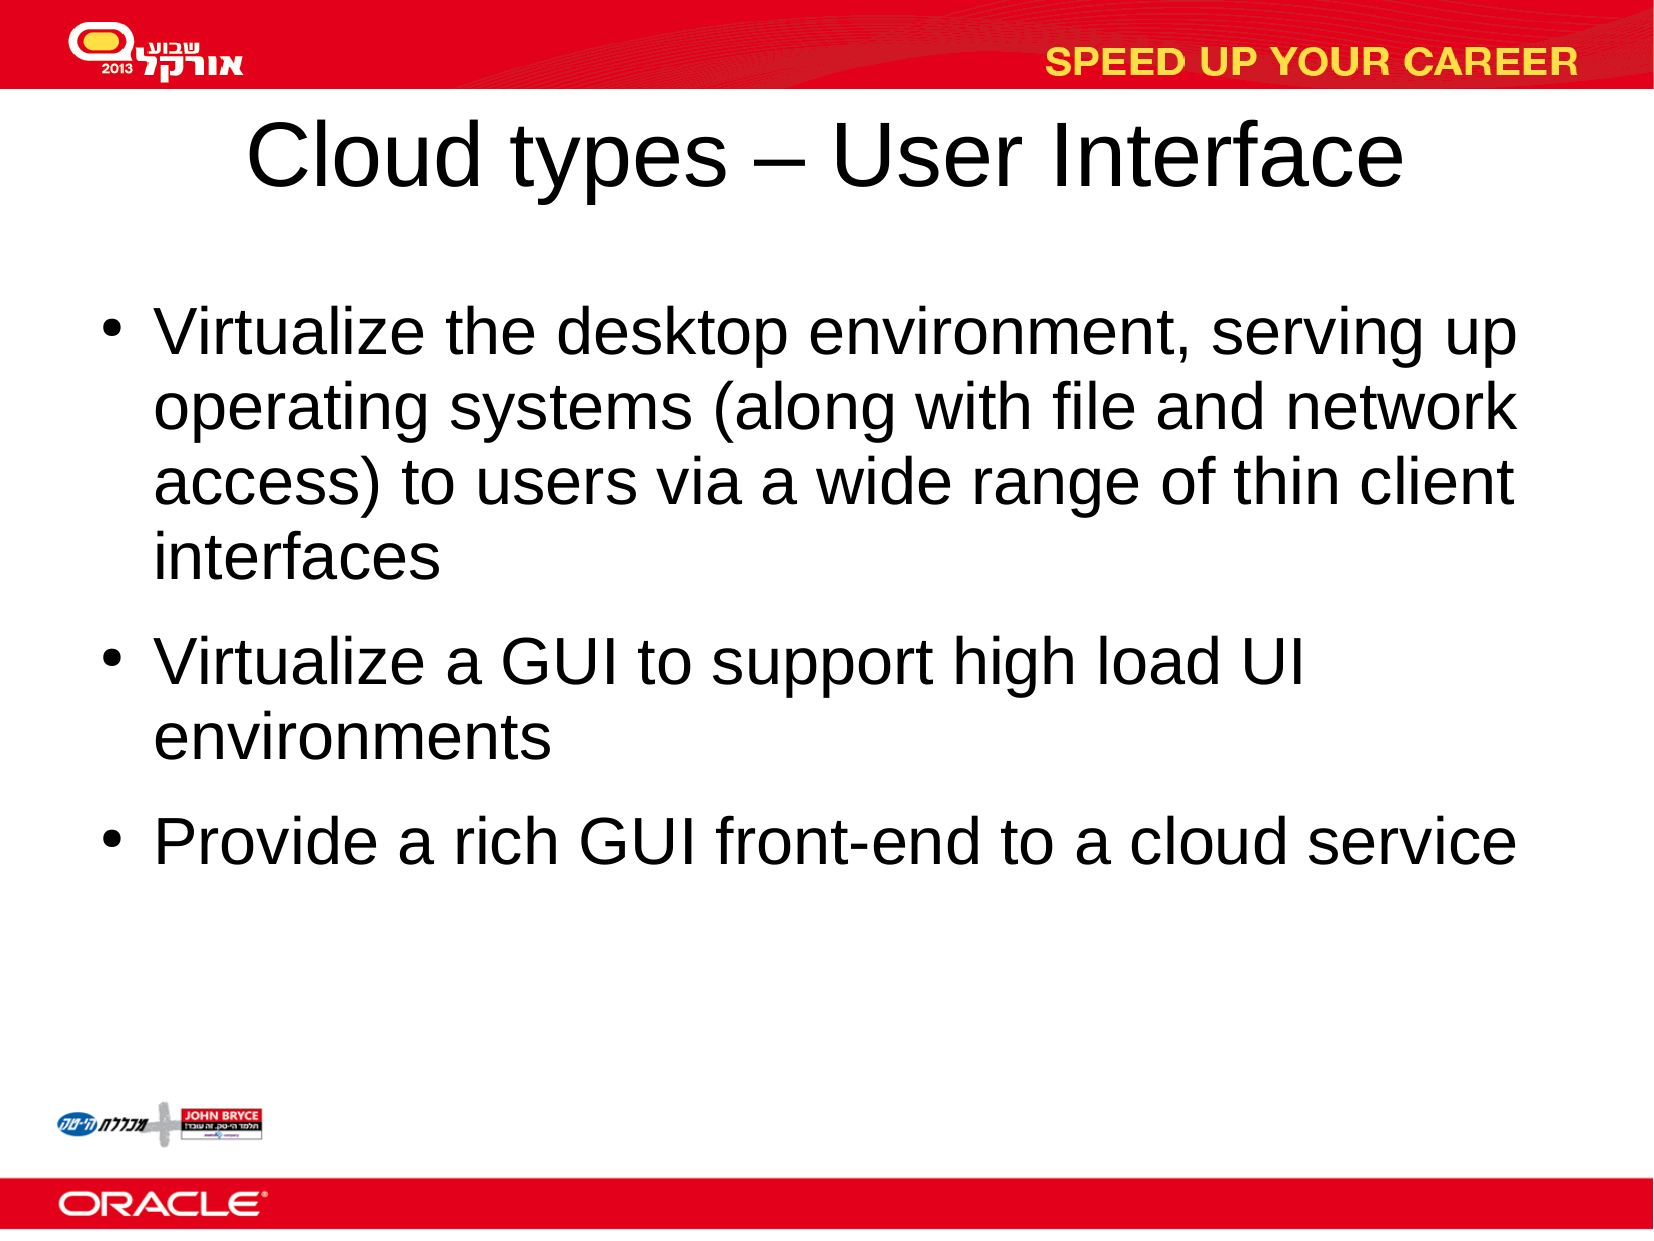

# Cloud types – User Interface
Virtualize the desktop environment, serving up operating systems (along with file and network access) to users via a wide range of thin client interfaces
Virtualize a GUI to support high load UI environments
Provide a rich GUI front-end to a cloud service